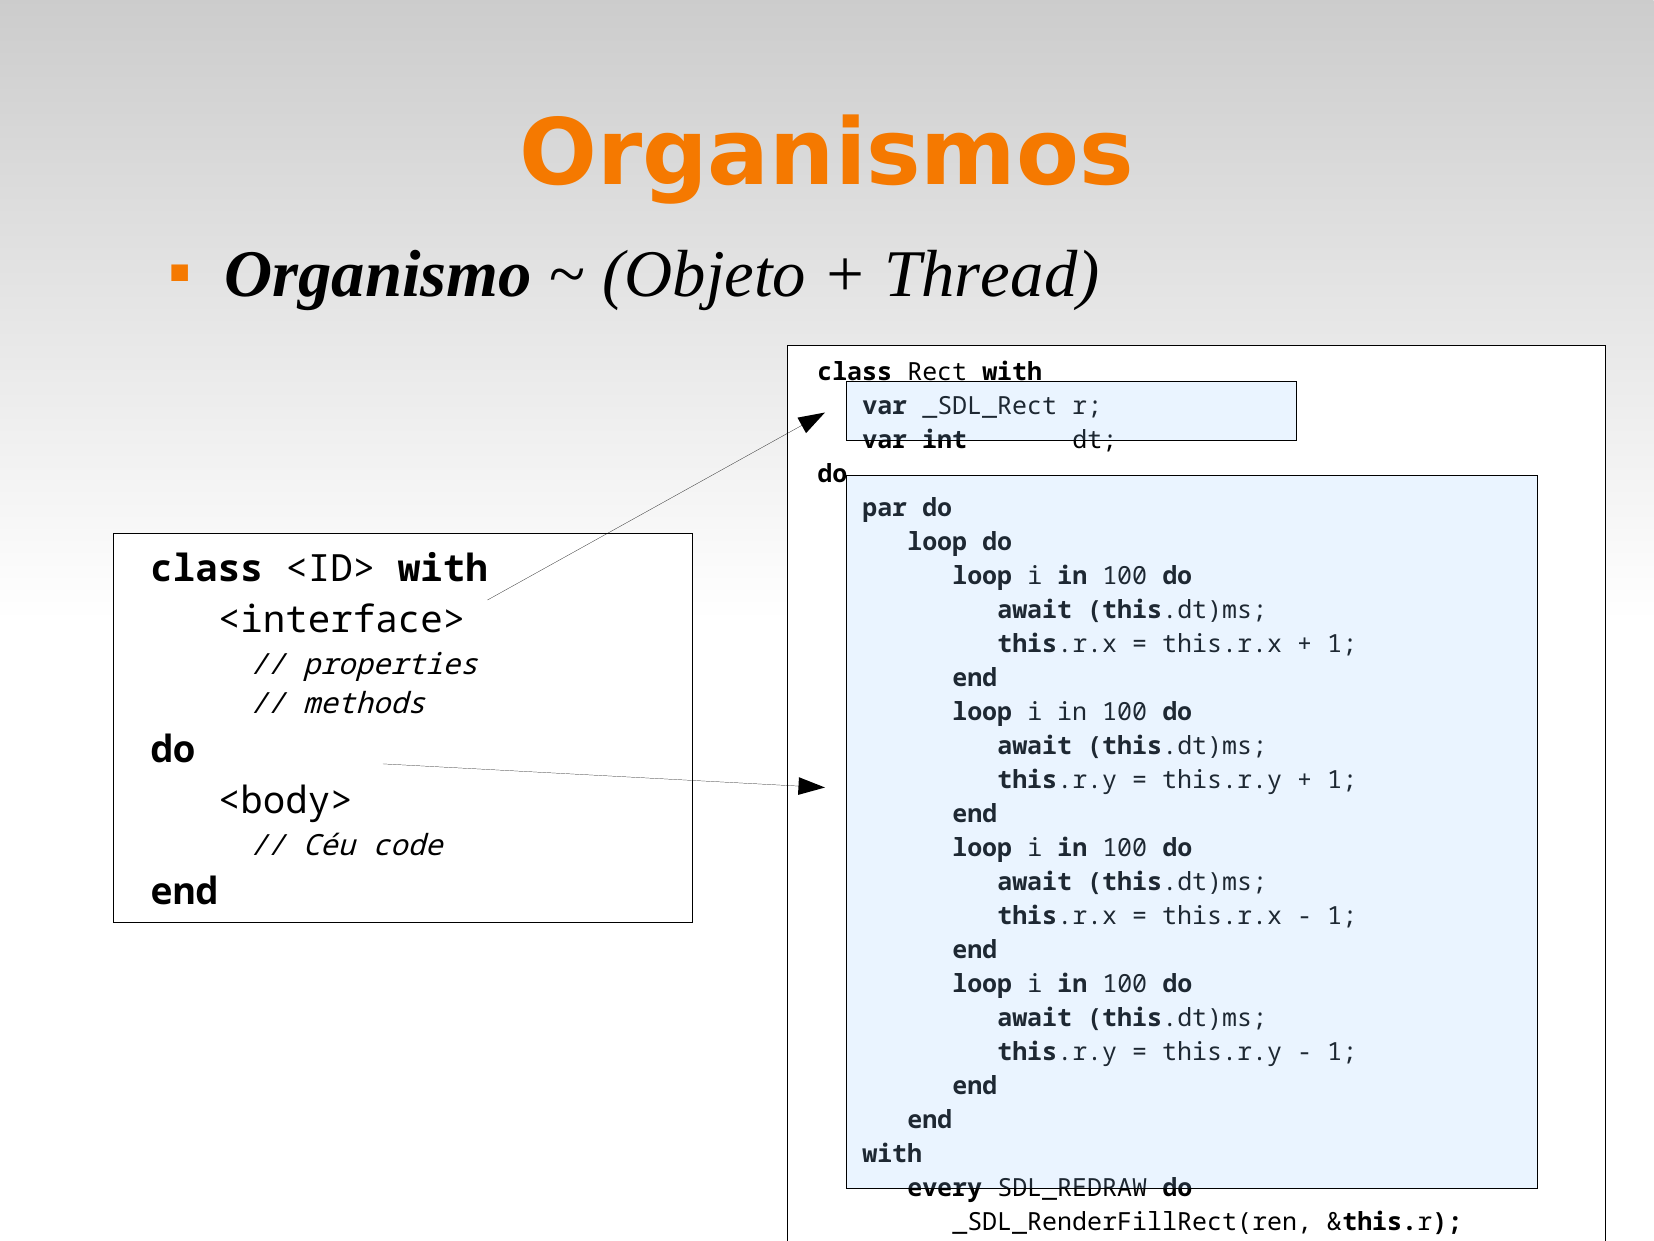

# Organismos
Organismo ~ (Objeto + Thread)
 class Rect with
 var _SDL_Rect r;
 var int dt;
 do
 par do
 loop do
 loop i in 100 do
 await (this.dt)ms;
 this.r.x = this.r.x + 1;
 end
 loop i in 100 do
 await (this.dt)ms;
 this.r.y = this.r.y + 1;
 end
 loop i in 100 do
 await (this.dt)ms;
 this.r.x = this.r.x - 1;
 end
 loop i in 100 do
 await (this.dt)ms;
 this.r.y = this.r.y - 1;
 end
 end
 with
 every SDL_REDRAW do
 _SDL_RenderFillRect(ren, &this.r);
 end
 end
 end
 class <ID> with
 <interface>
 // properties
 // methods
 do
 <body>
 // Céu code
 end